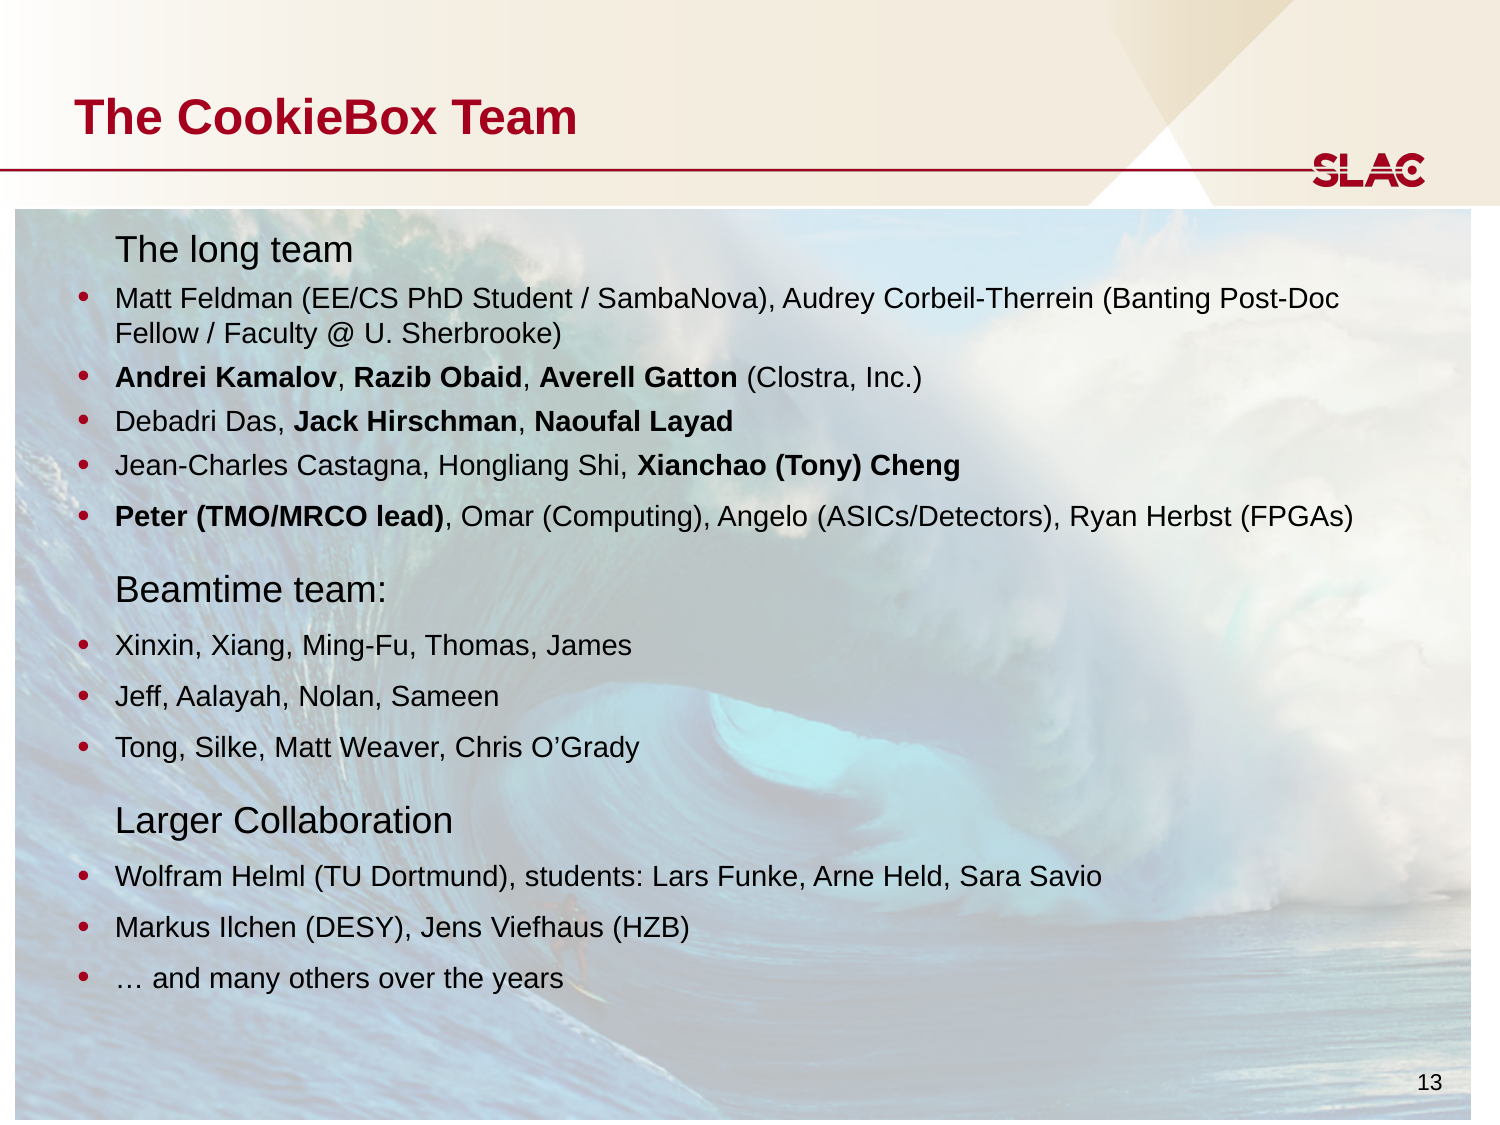

# The CookieBox Team
The long team
Matt Feldman (EE/CS PhD Student / SambaNova), Audrey Corbeil-Therrein (Banting Post-Doc Fellow / Faculty @ U. Sherbrooke)
Andrei Kamalov, Razib Obaid, Averell Gatton (Clostra, Inc.)
Debadri Das, Jack Hirschman, Naoufal Layad
Jean-Charles Castagna, Hongliang Shi, Xianchao (Tony) Cheng
Peter (TMO/MRCO lead), Omar (Computing), Angelo (ASICs/Detectors), Ryan Herbst (FPGAs)
Beamtime team:
Xinxin, Xiang, Ming-Fu, Thomas, James
Jeff, Aalayah, Nolan, Sameen
Tong, Silke, Matt Weaver, Chris O’Grady
Larger Collaboration
Wolfram Helml (TU Dortmund), students: Lars Funke, Arne Held, Sara Savio
Markus Ilchen (DESY), Jens Viefhaus (HZB)
… and many others over the years